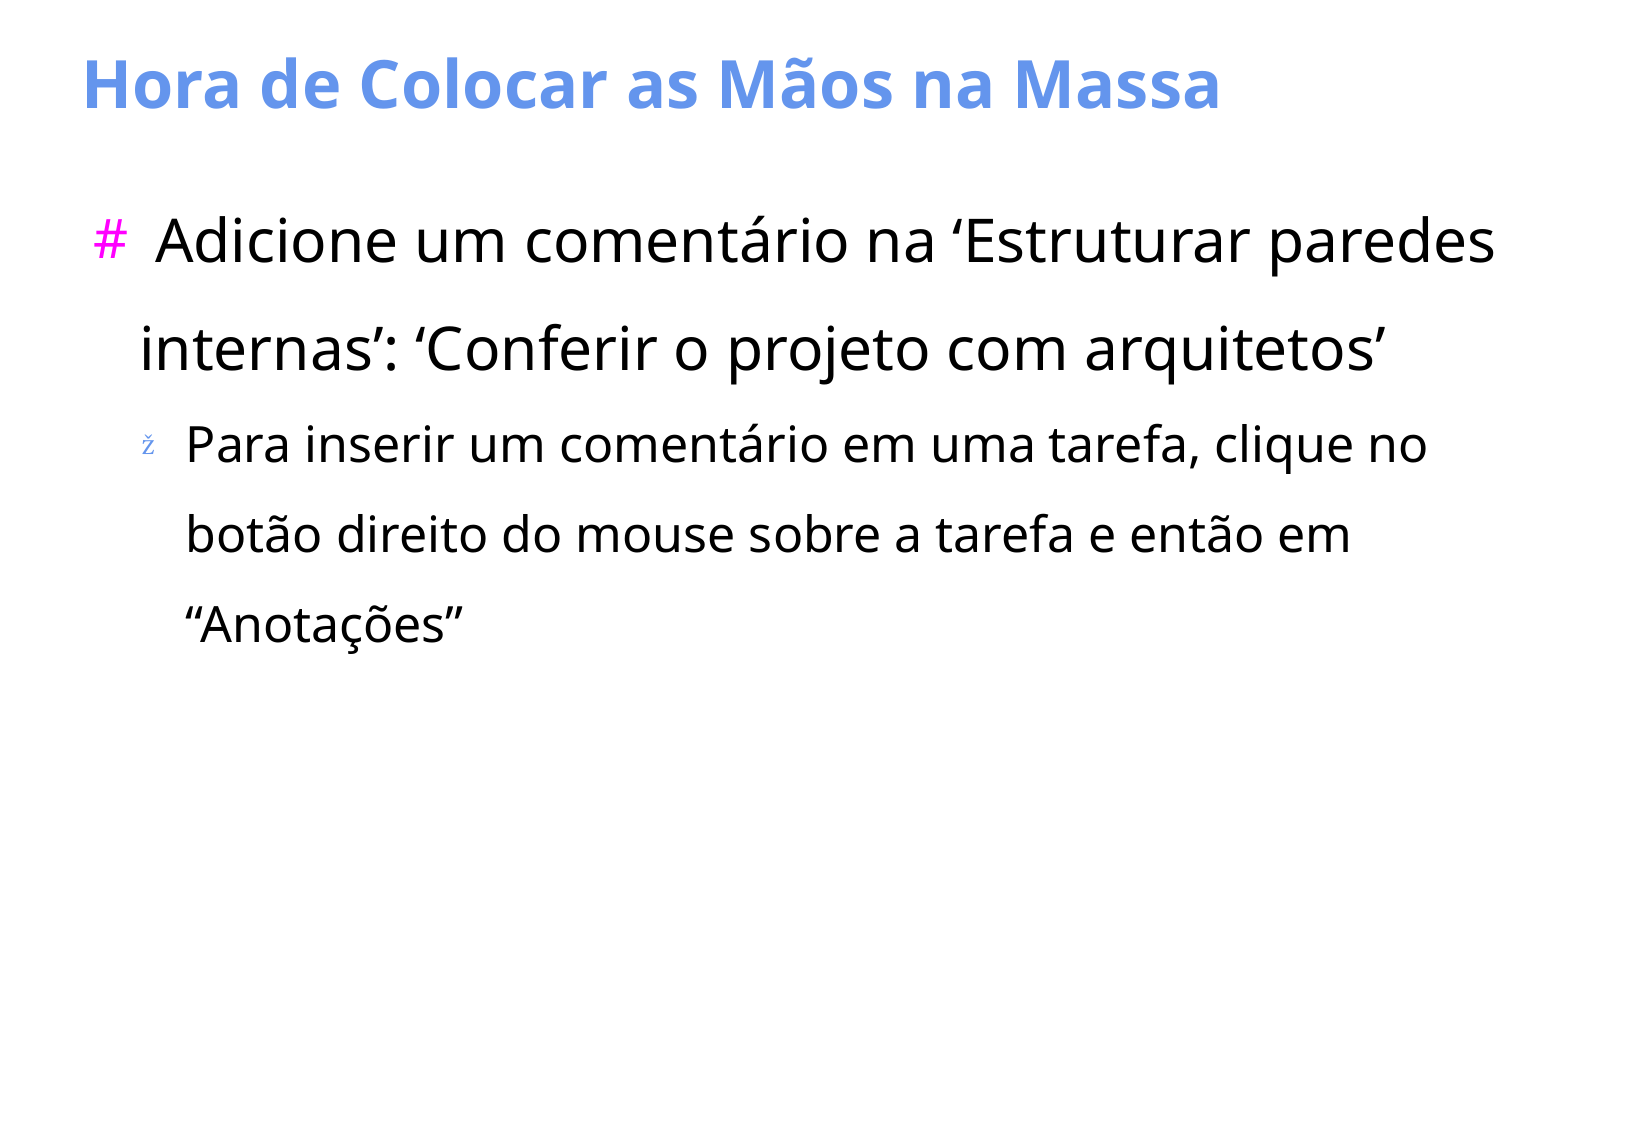

# Hora de Colocar as Mãos na Massa
 Adicione um comentário na ‘Estruturar paredes internas’: ‘Conferir o projeto com arquitetos’
Para inserir um comentário em uma tarefa, clique no botão direito do mouse sobre a tarefa e então em “Anotações”